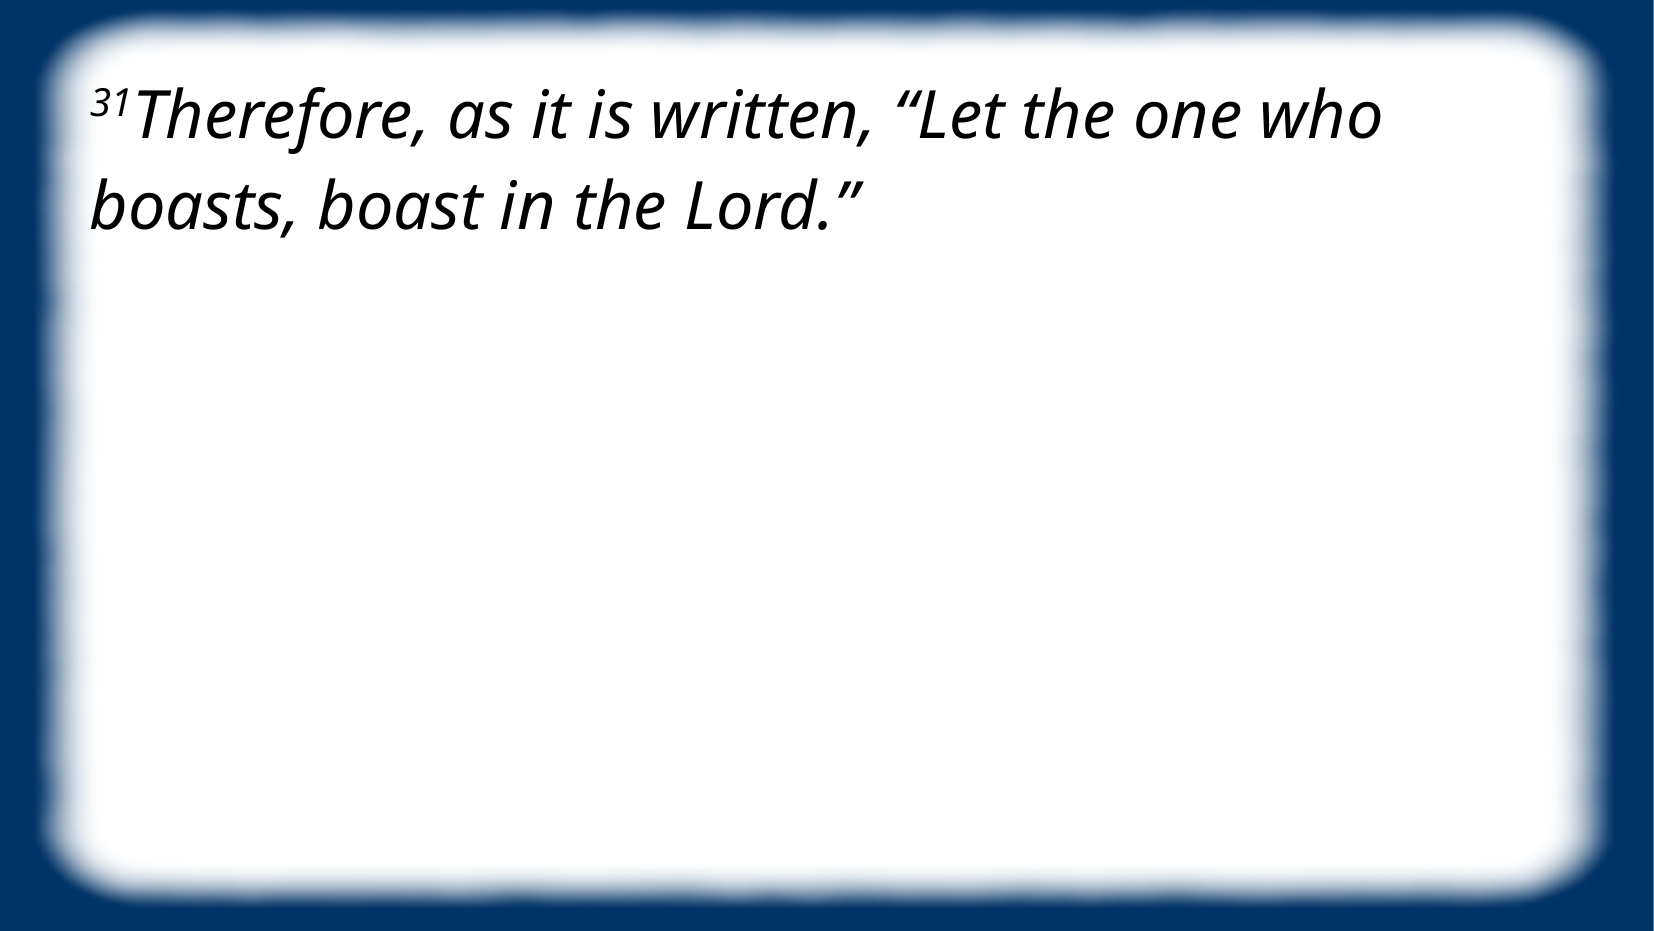

31Therefore, as it is written, “Let the one who boasts, boast in the Lord.”